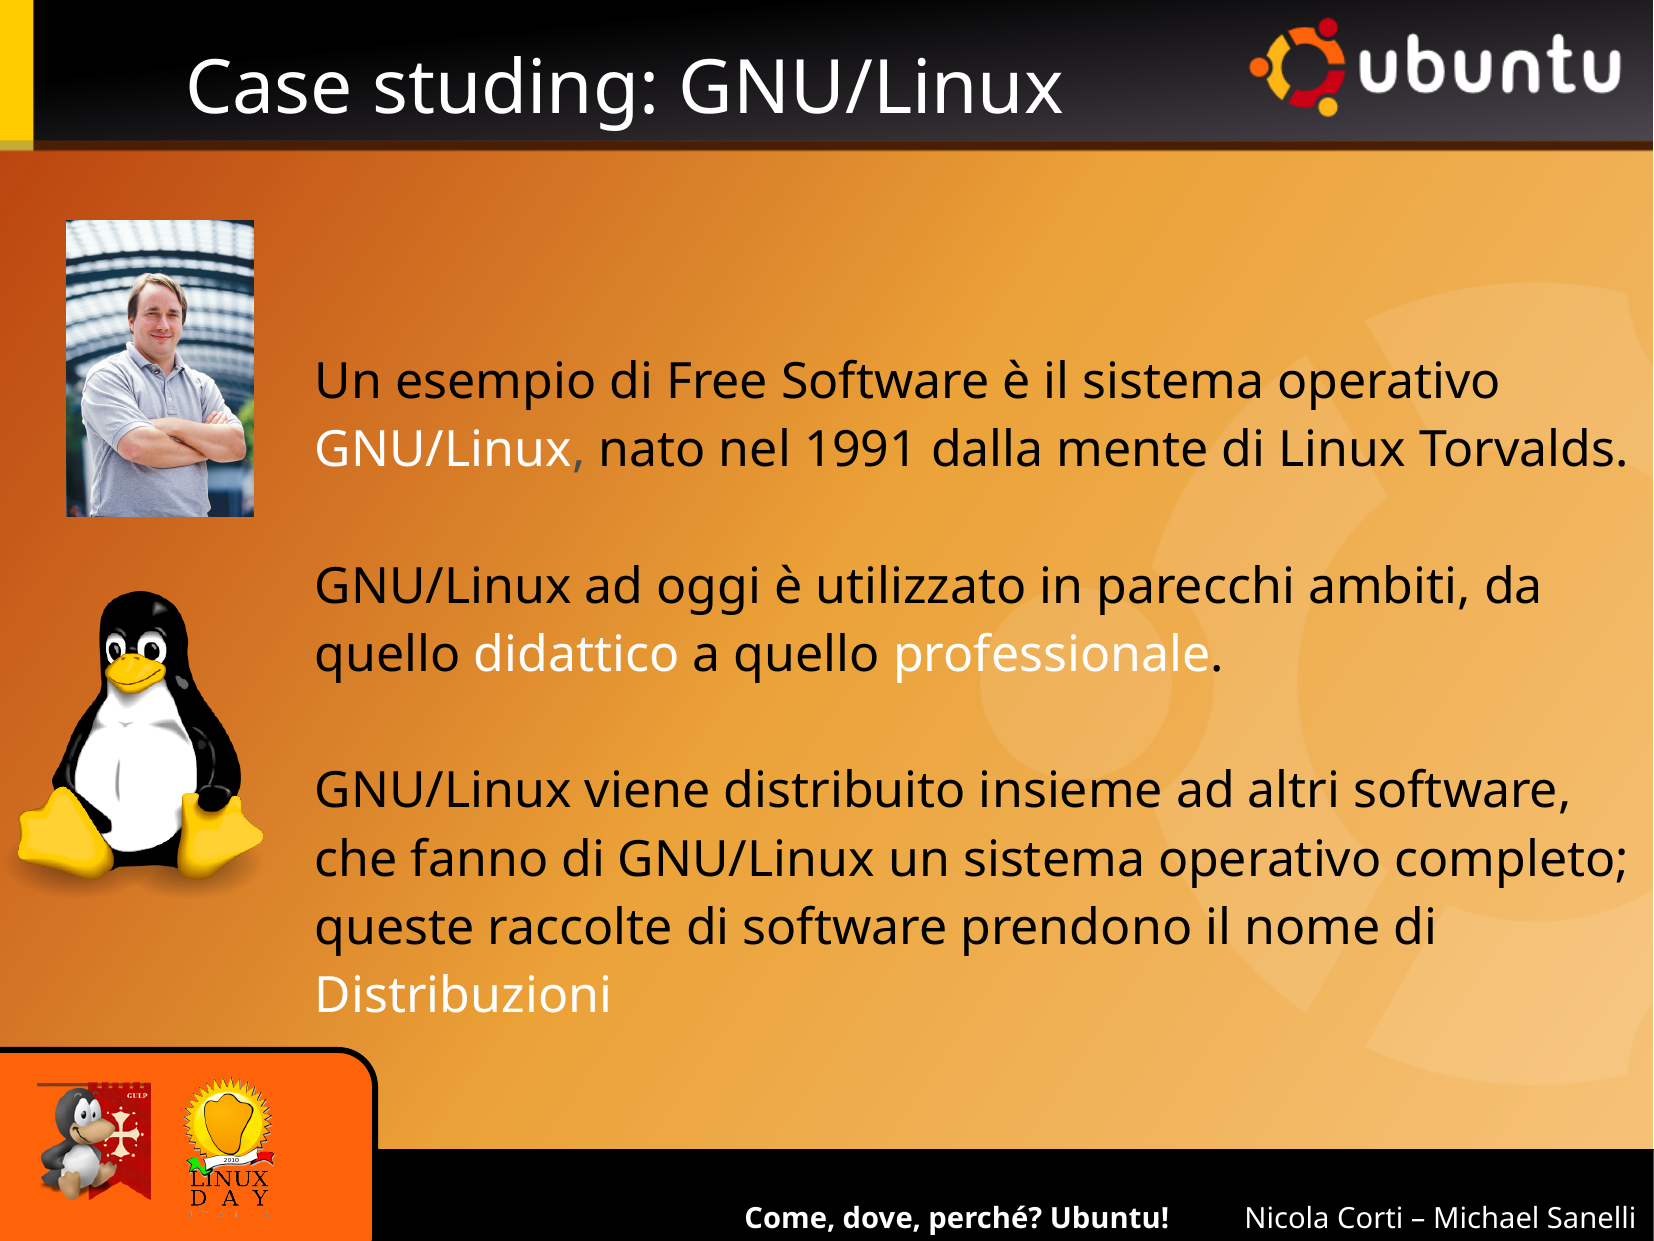

# Case studing: GNU/Linux
Un esempio di Free Software è il sistema operativo GNU/Linux, nato nel 1991 dalla mente di Linux Torvalds.
GNU/Linux ad oggi è utilizzato in parecchi ambiti, da quello didattico a quello professionale.
GNU/Linux viene distribuito insieme ad altri software, che fanno di GNU/Linux un sistema operativo completo; queste raccolte di software prendono il nome di Distribuzioni